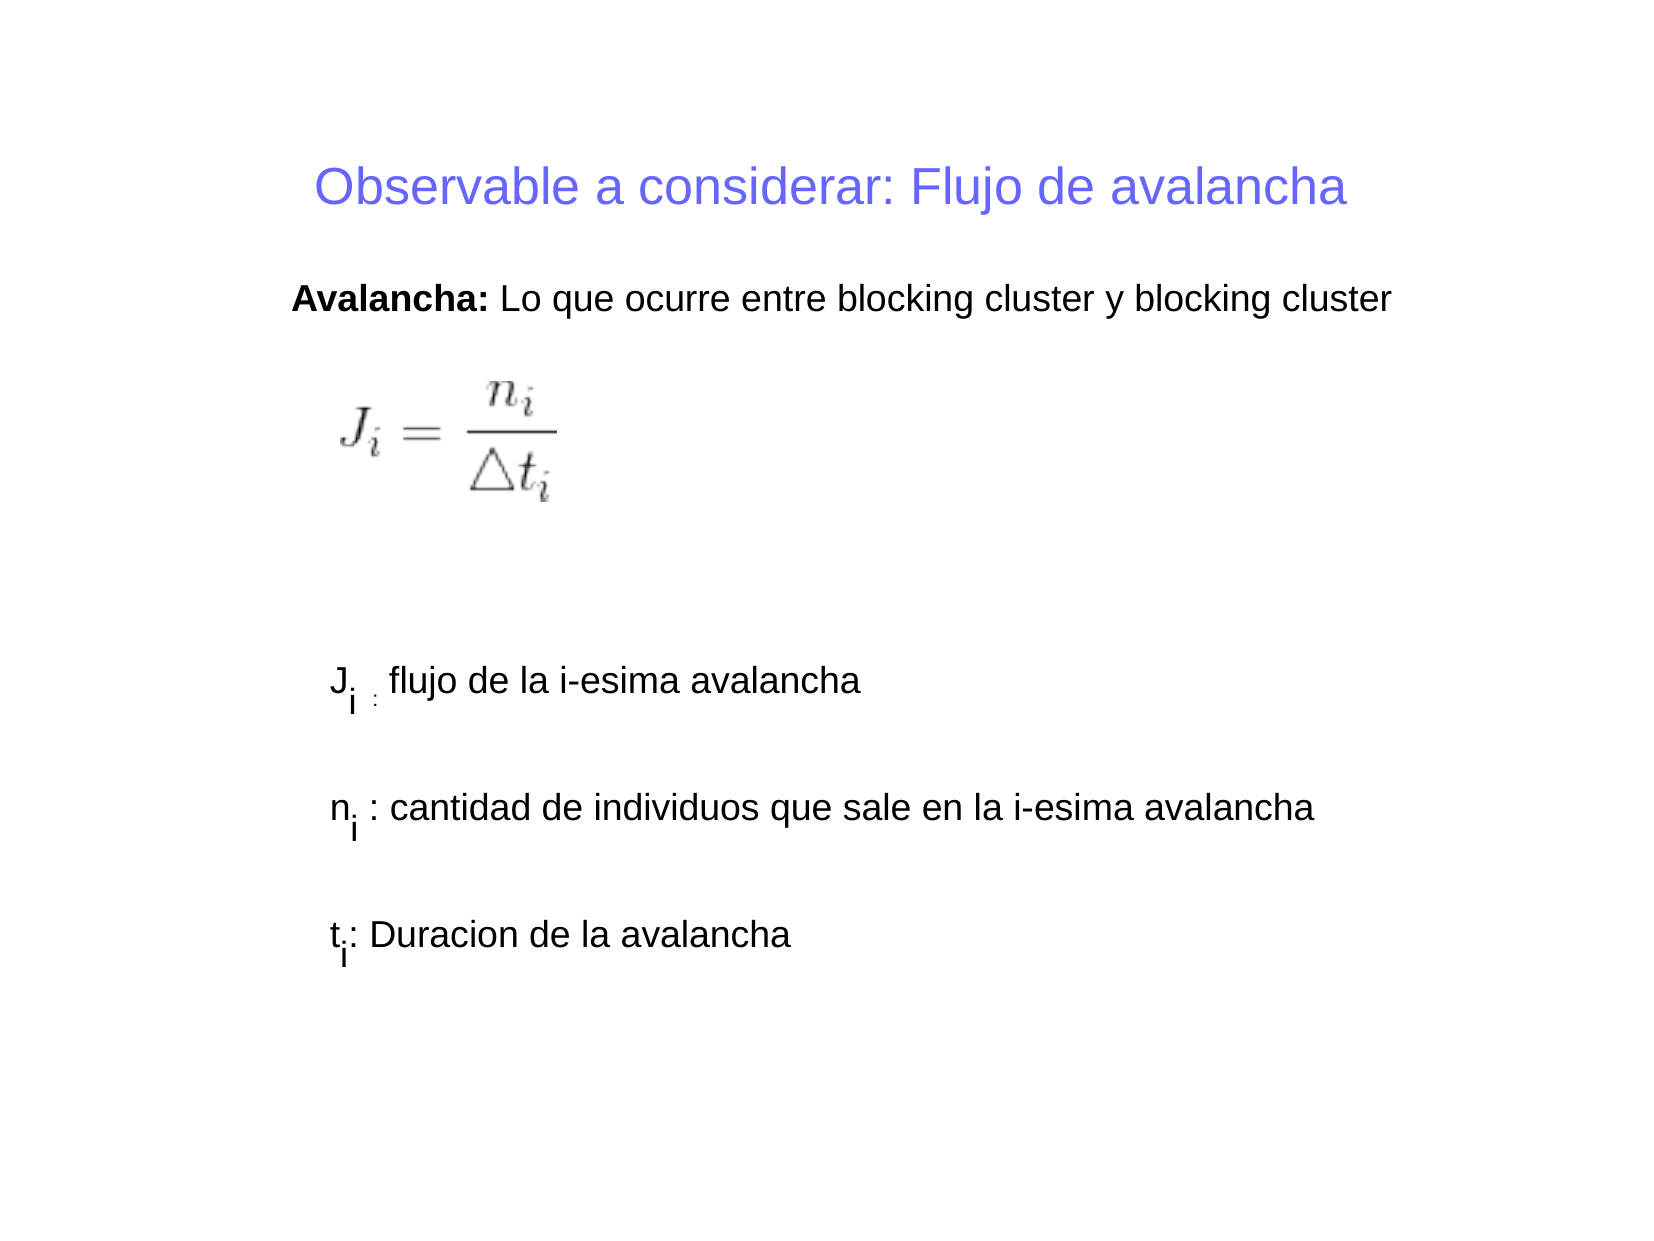

Observable a considerar: Flujo de avalancha
Avalancha: Lo que ocurre entre blocking cluster y blocking cluster
Ji : flujo de la i-esima avalancha
ni : cantidad de individuos que sale en la i-esima avalancha
ti: Duracion de la avalancha